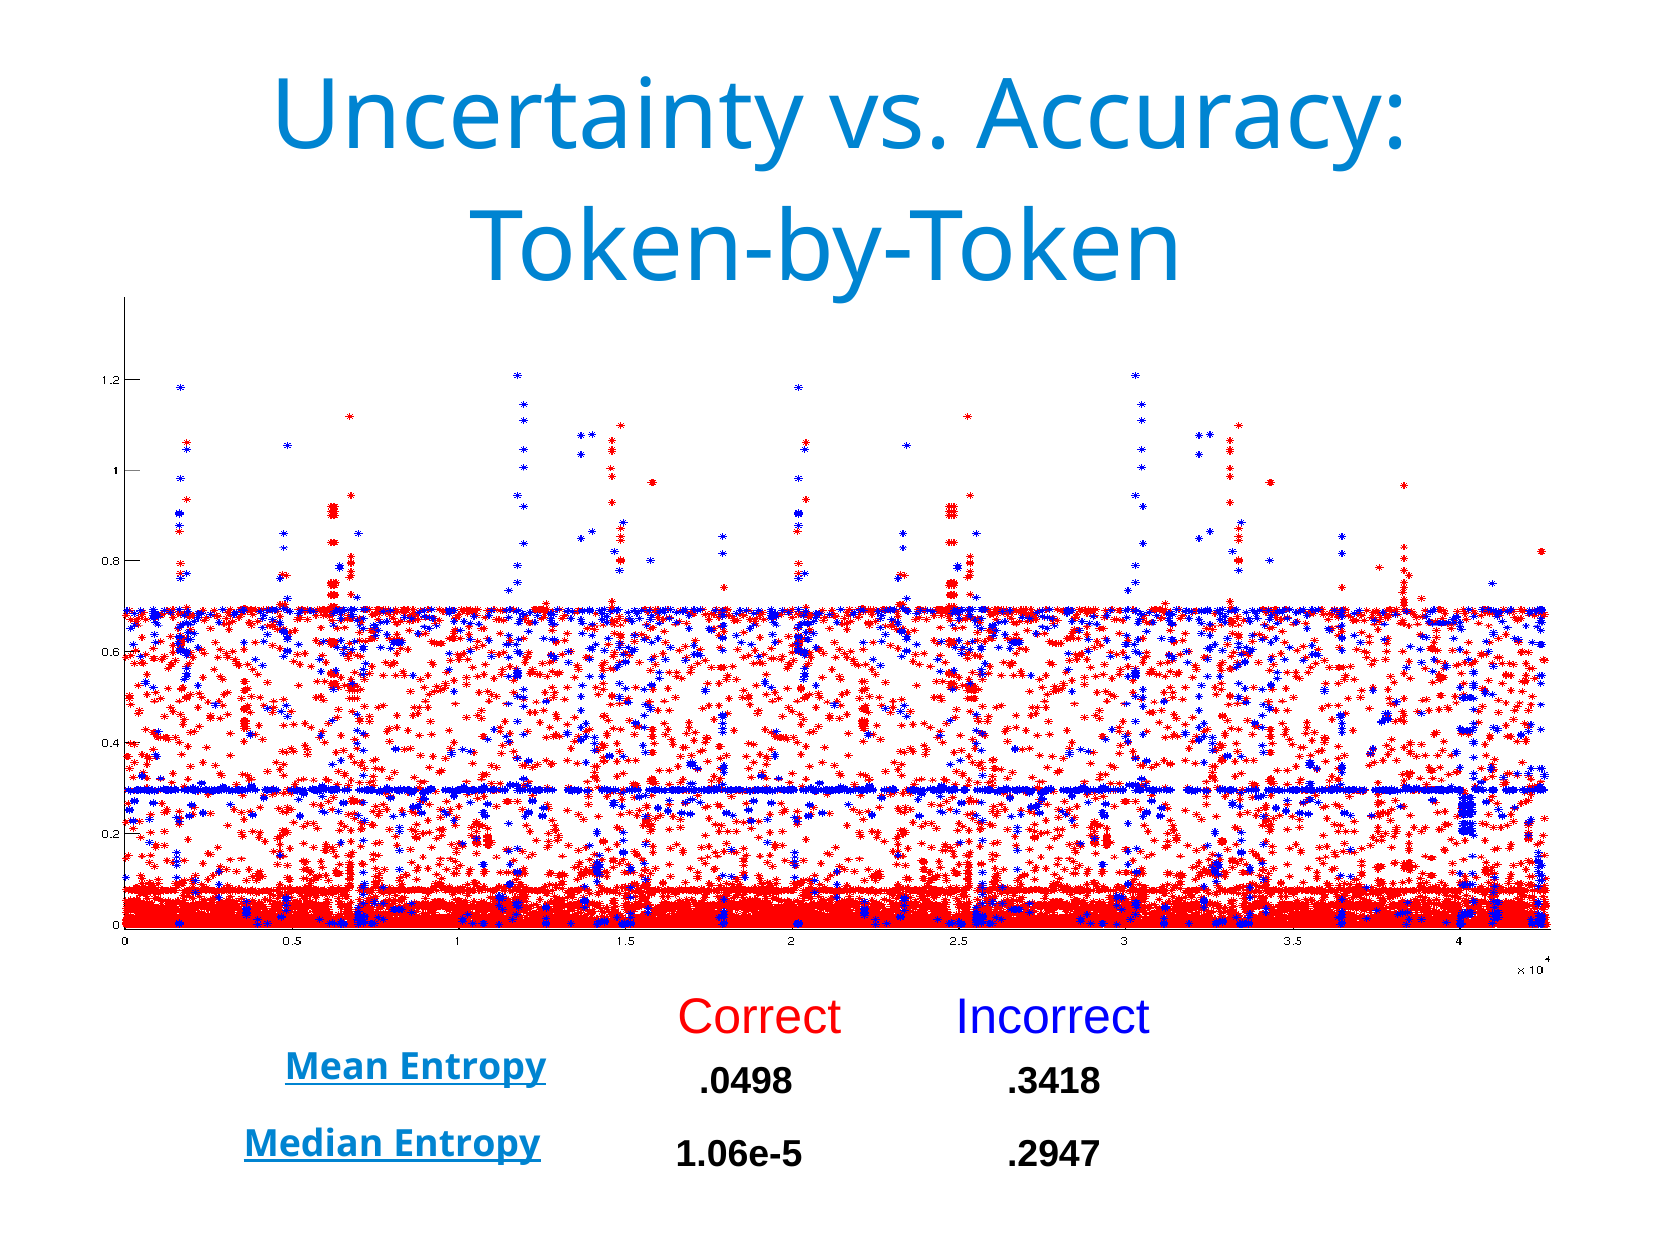

# Uncertainty vs. Accuracy: Token-by-Token
Correct
Incorrect
Mean Entropy
.0498
.3418
Median Entropy
1.06e-5
.2947